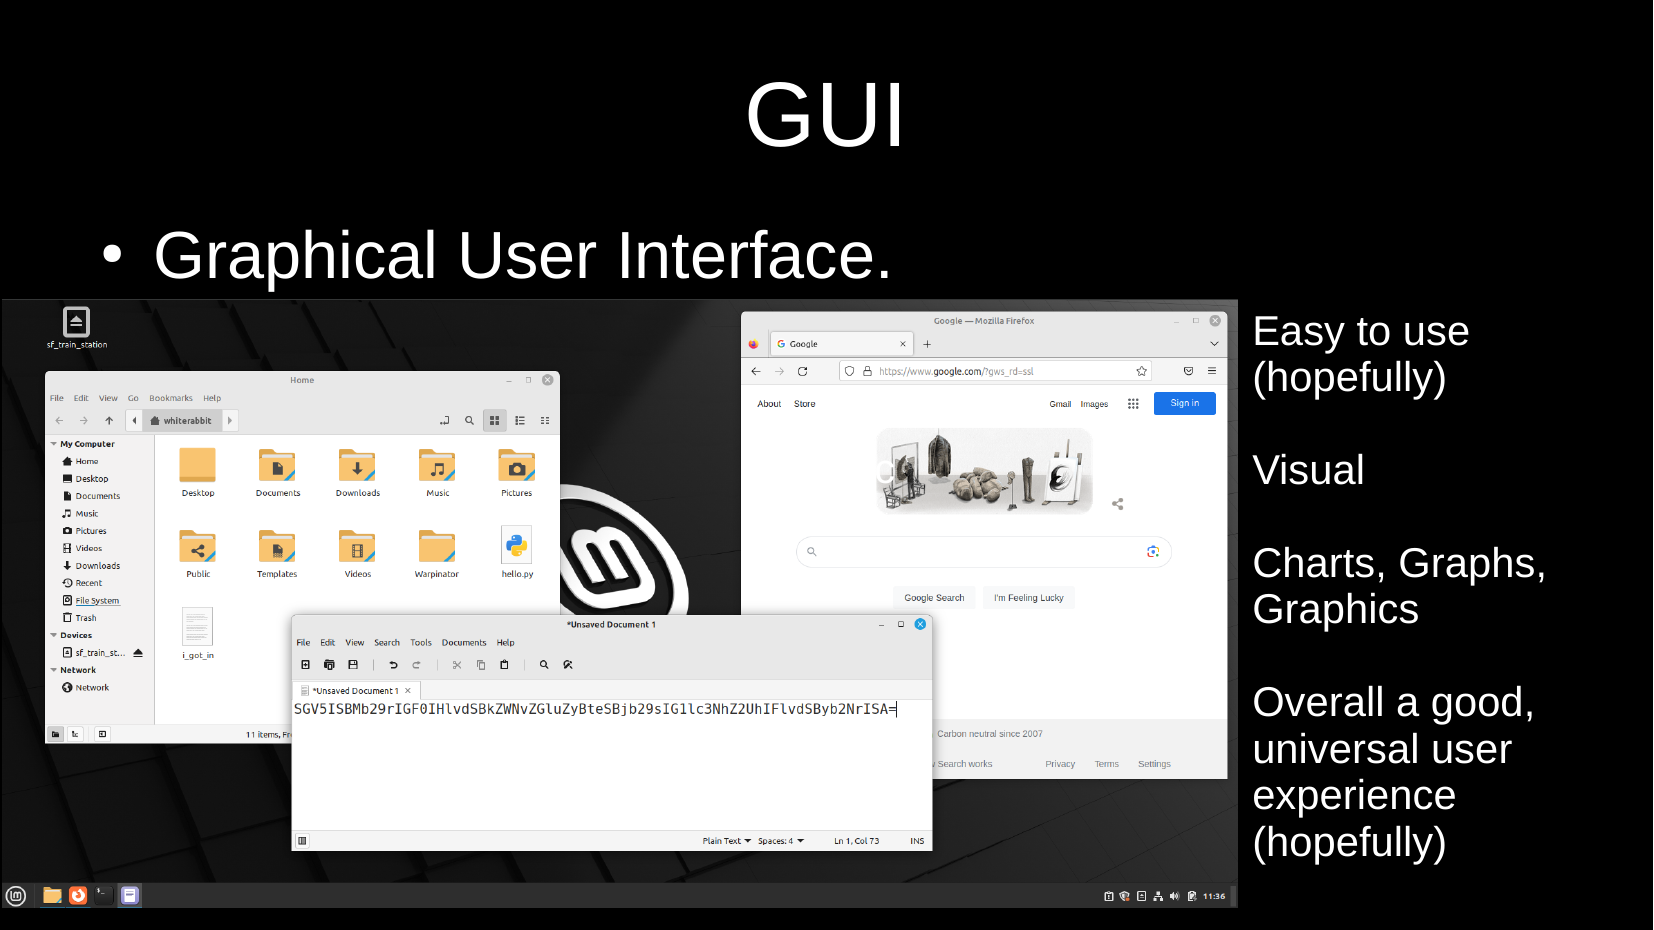

# GUI
Graphical User Interface.
Easy to use (hopefully)
Visual
Charts, Graphs, Graphics
Overall a good, universal user experience (hopefully)
Interface